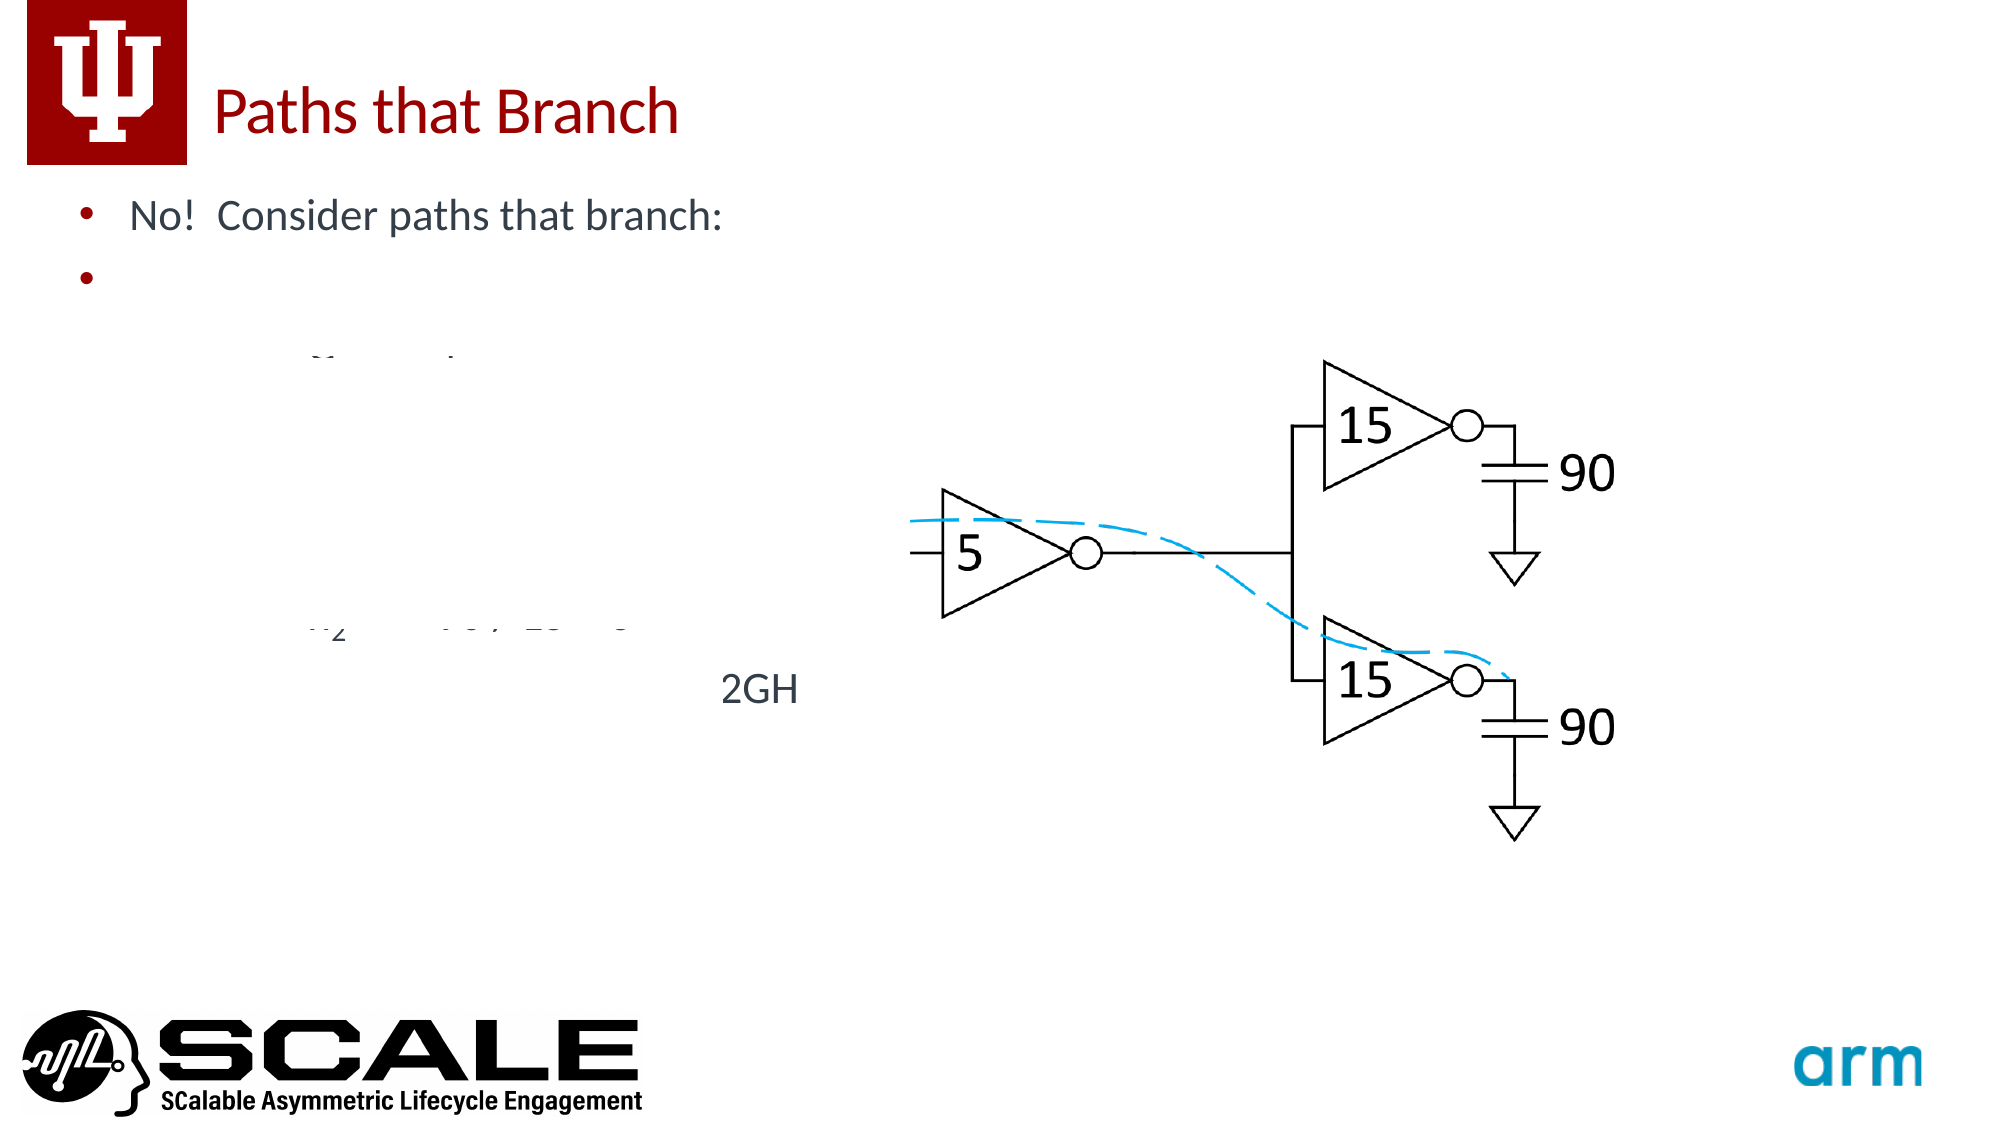

Paths that Branch
# No! Consider paths that branch:
	G 	= 1
	H 	= 90 / 5 = 18
	GH 	= 18
	h1 	= (15 +15) / 5 = 6
	h2 	= 90 / 15 = 6
	F 	= g1g2h1h2 = 36 = 2GH